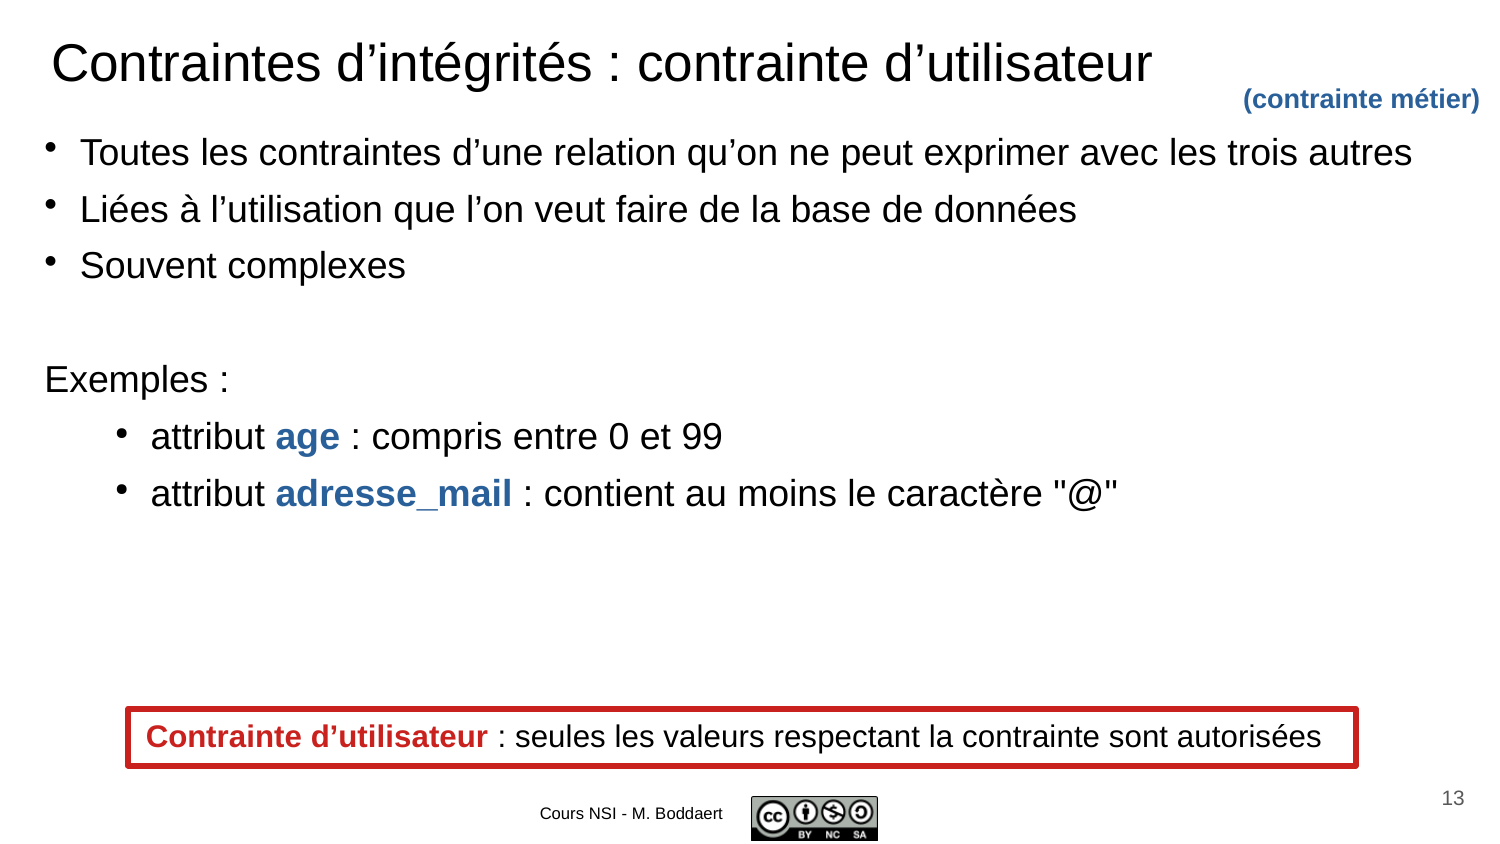

# Contraintes d’intégrités : contrainte d’utilisateur
(contrainte métier)
Toutes les contraintes d’une relation qu’on ne peut exprimer avec les trois autres
Liées à l’utilisation que l’on veut faire de la base de données
Souvent complexes
Exemples :
attribut age : compris entre 0 et 99
attribut adresse_mail : contient au moins le caractère "@"
Contrainte d’utilisateur : seules les valeurs respectant la contrainte sont autorisées